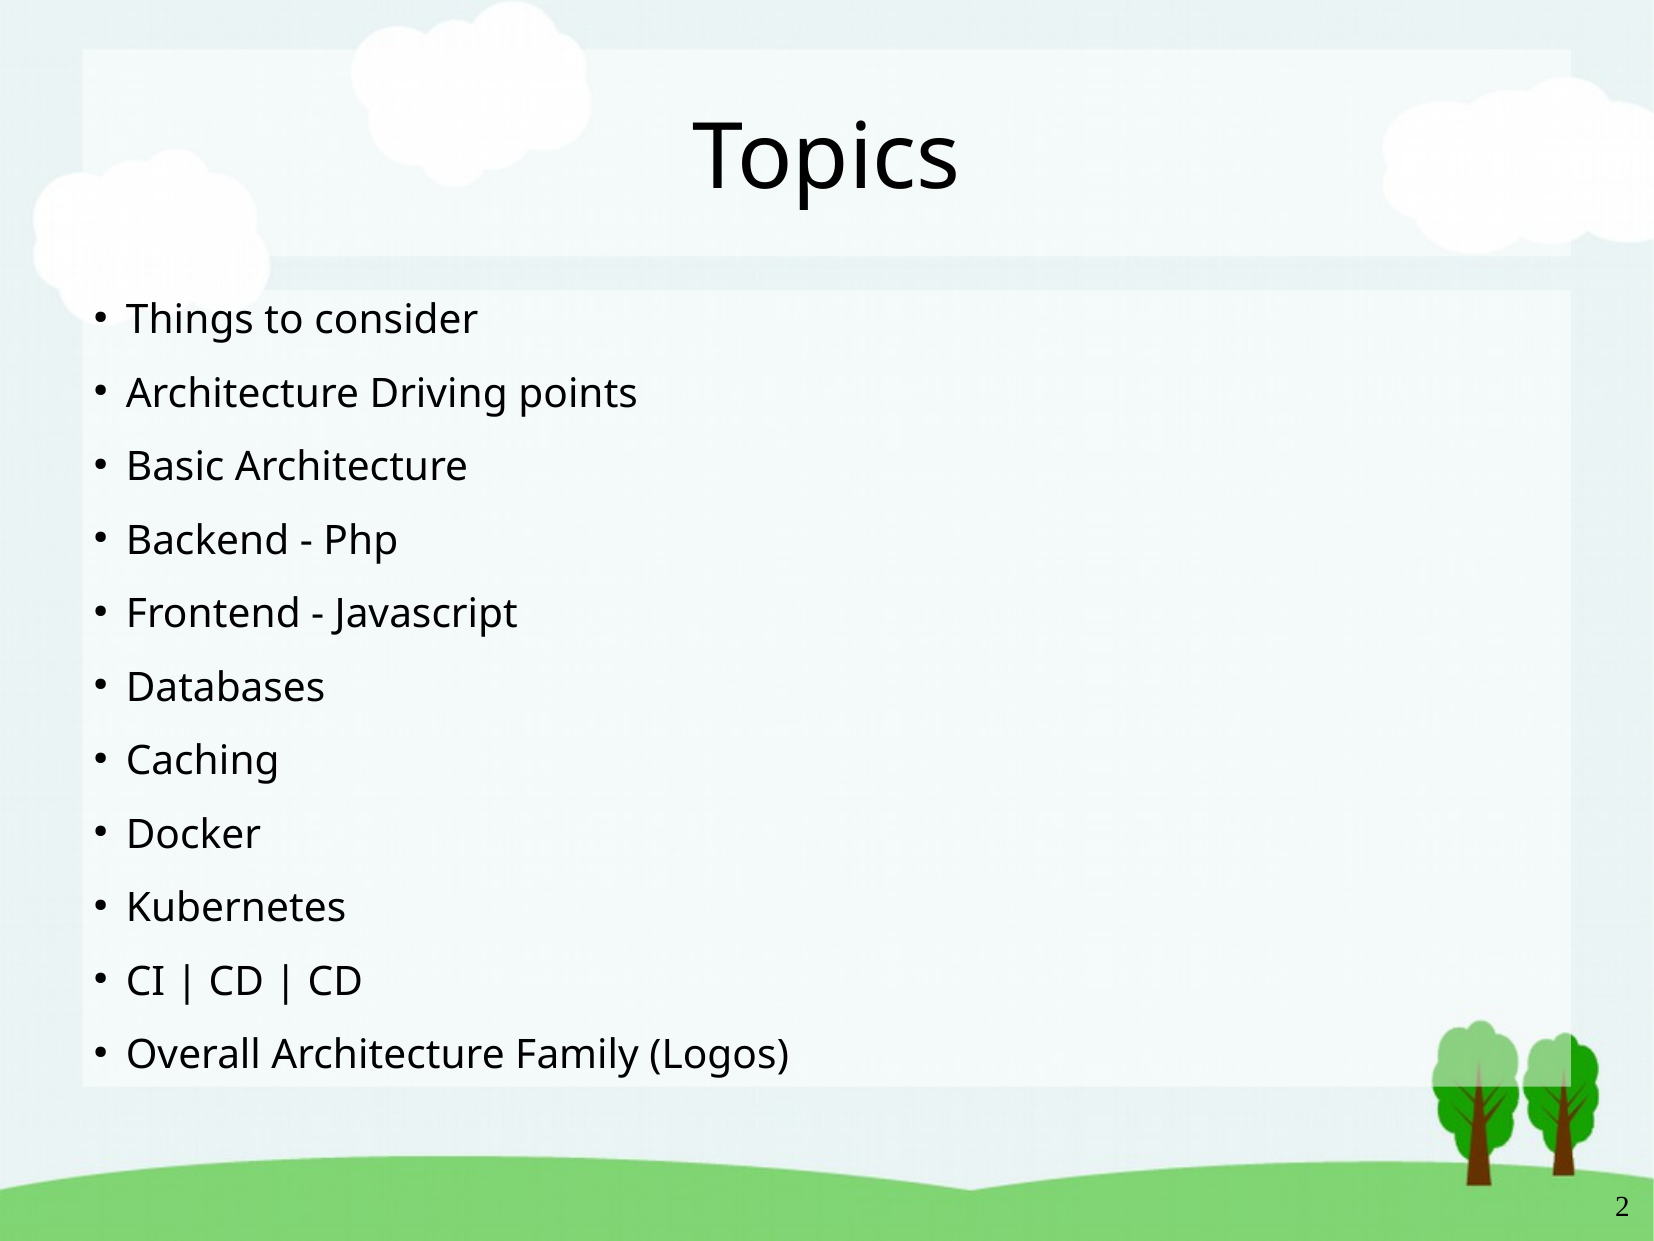

# Topics
Things to consider
Architecture Driving points
Basic Architecture
Backend - Php
Frontend - Javascript
Databases
Caching
Docker
Kubernetes
CI | CD | CD
Overall Architecture Family (Logos)
2